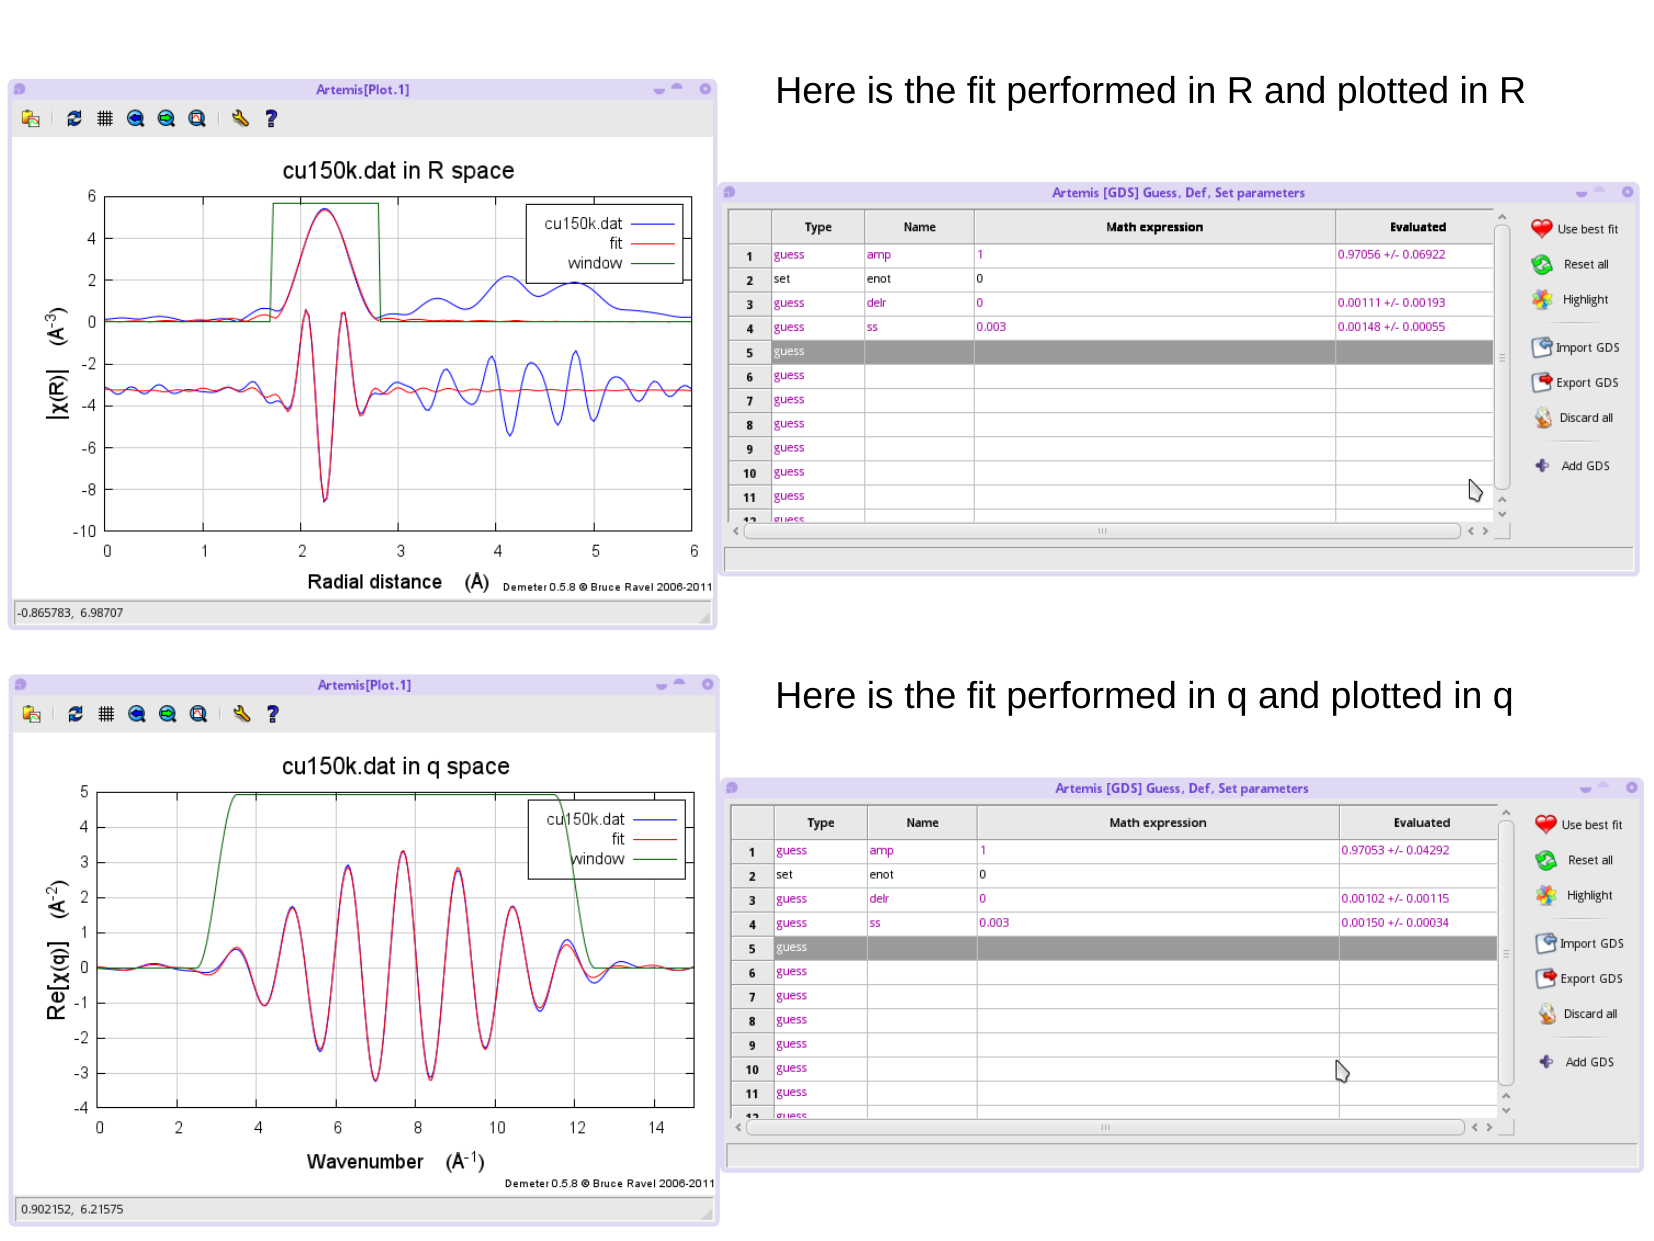

Here is the fit performed in R and plotted in R
Here is the fit performed in q and plotted in q